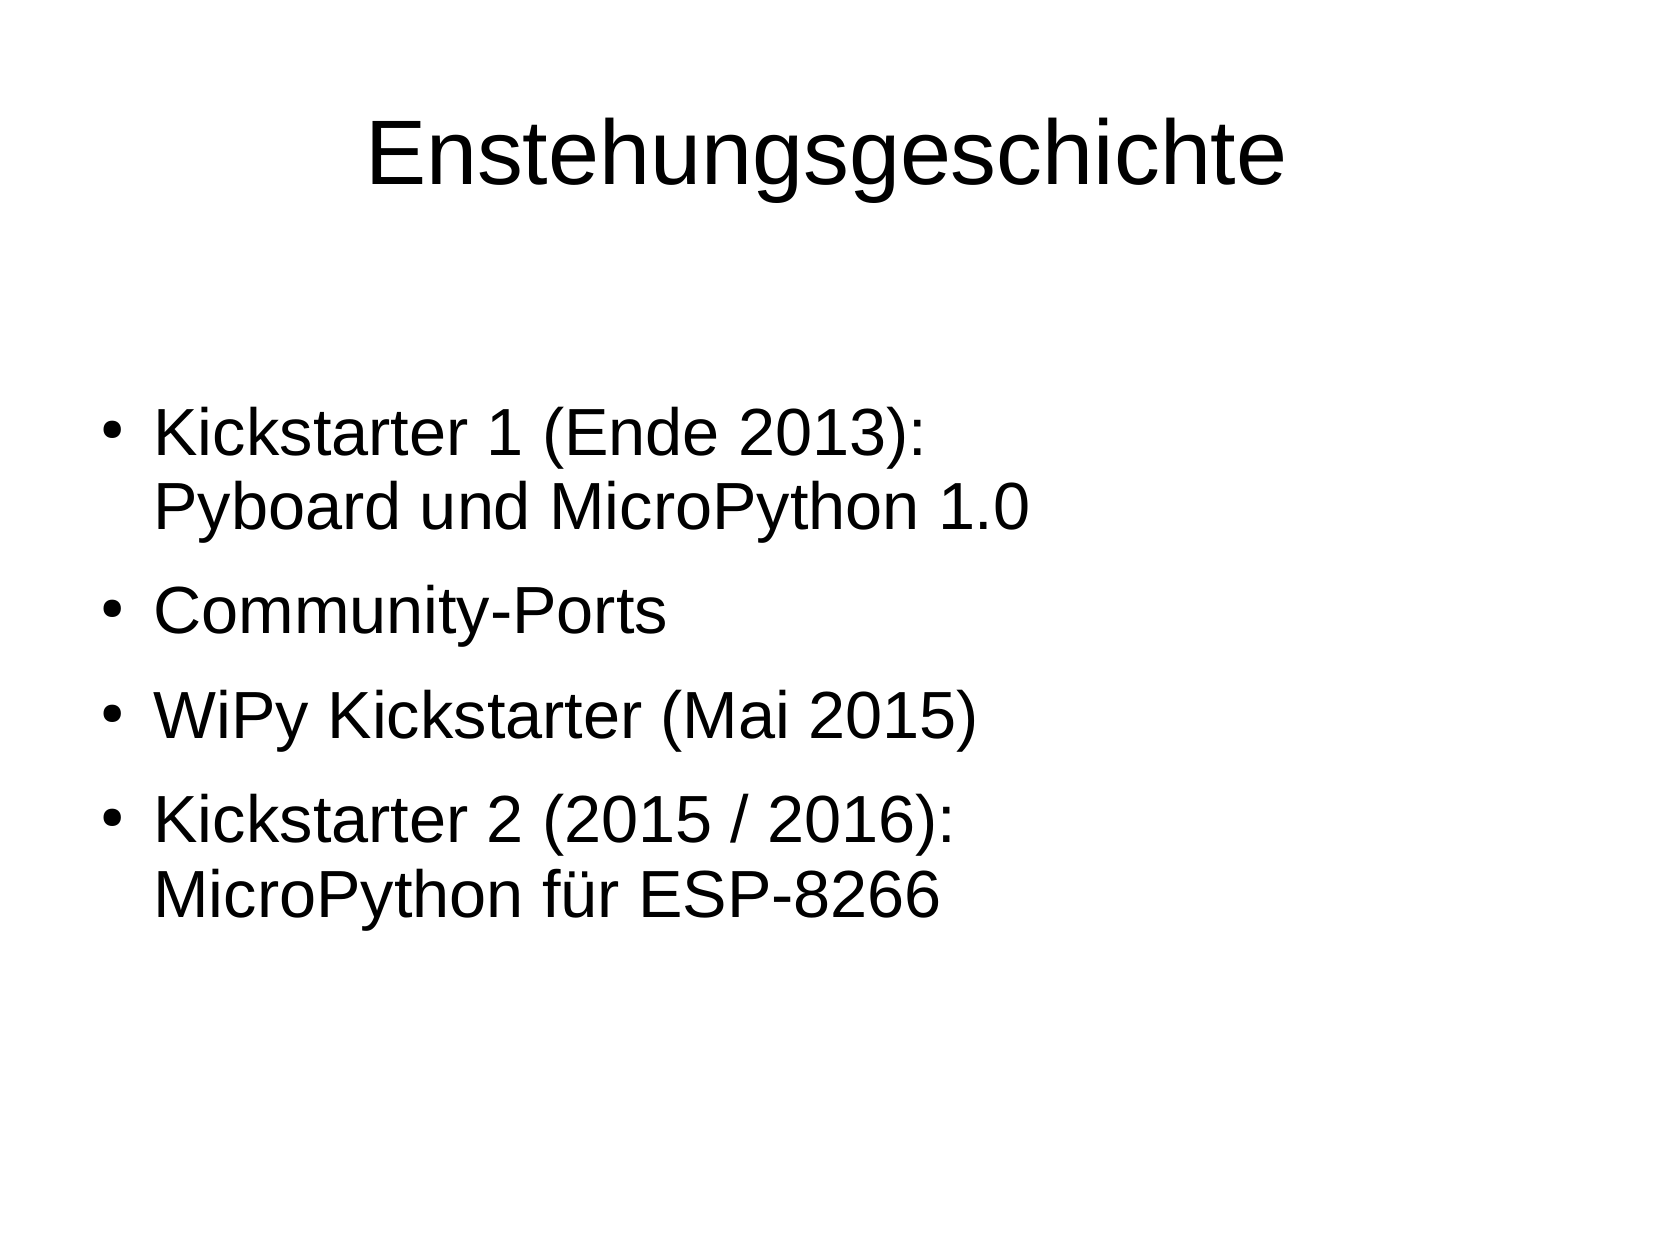

# Enstehungsgeschichte
Kickstarter 1 (Ende 2013):
Pyboard und MicroPython 1.0
Community-Ports
WiPy Kickstarter (Mai 2015)
Kickstarter 2 (2015 / 2016):
MicroPython für ESP-8266